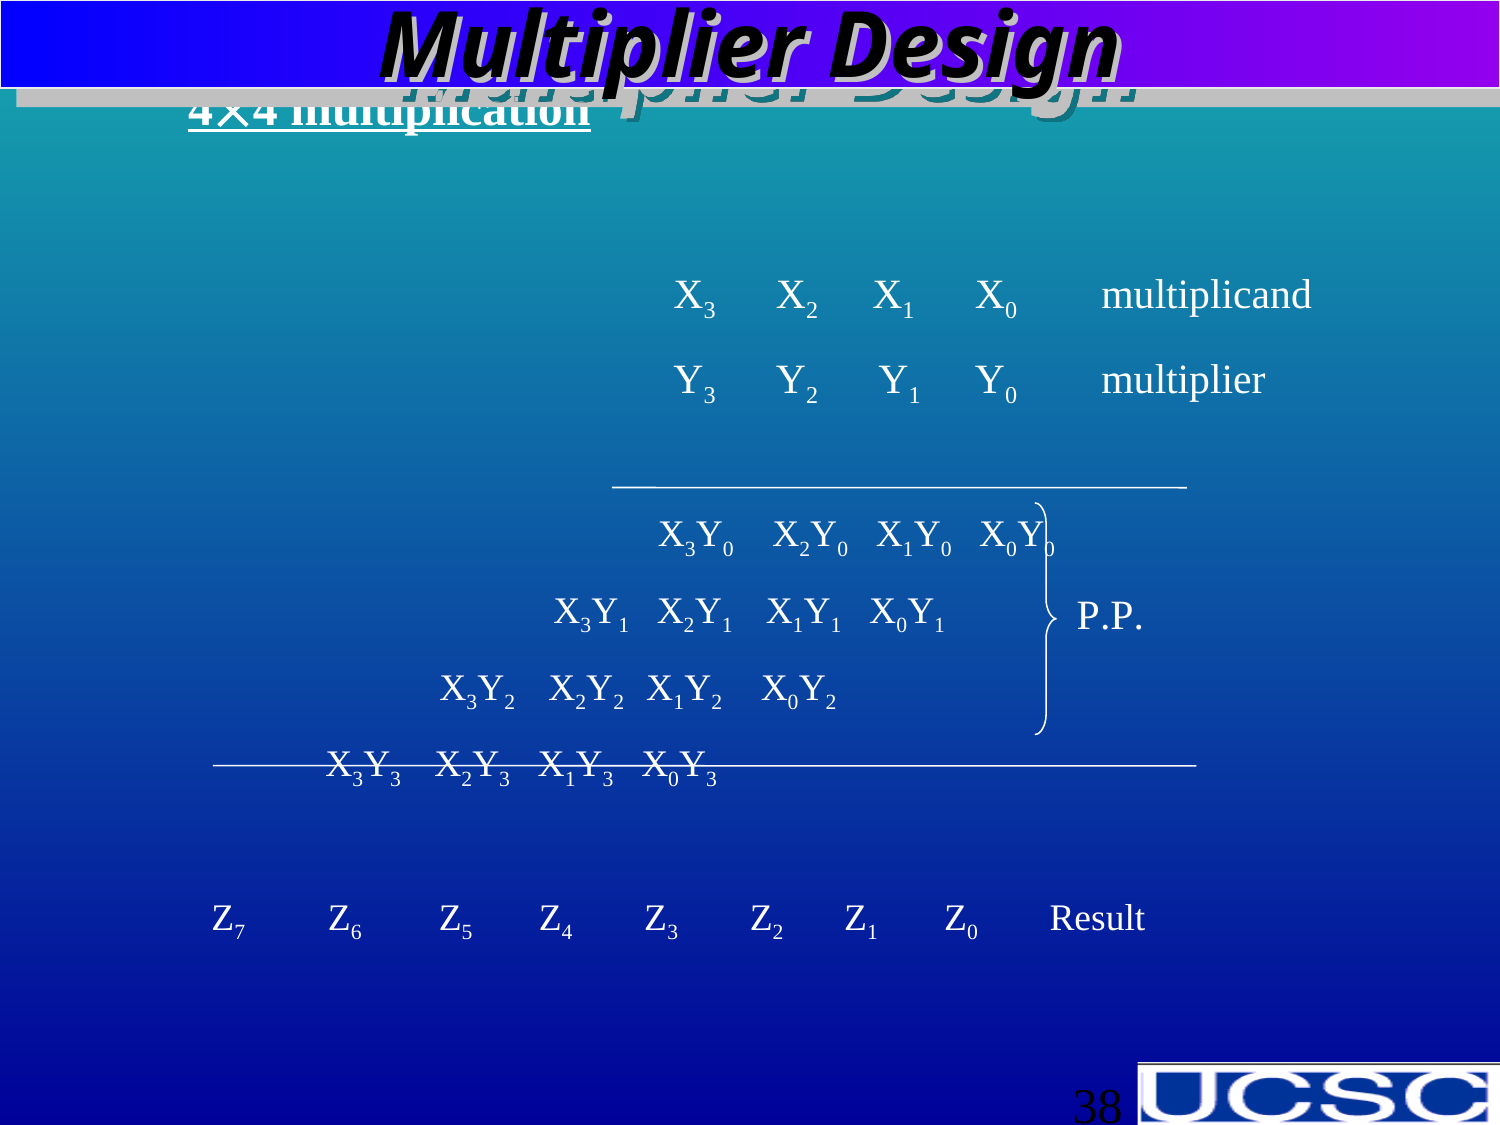

Multiplier Design
44 multiplication
 X3 X2 X1 X0 multiplicand
 Y3 Y2 Y1 Y0 multiplier
 X3Y0 X2Y0 X1Y0 X0Y0
 X3Y1 X2Y1 X1Y1 X0Y1
 X3Y2 X2Y2 X1Y2 X0Y2
 X3Y3 X2Y3 X1Y3 X0Y3
Z7 Z6 Z5 Z4 Z3 Z2 Z1 Z0 Result
P.P.
38